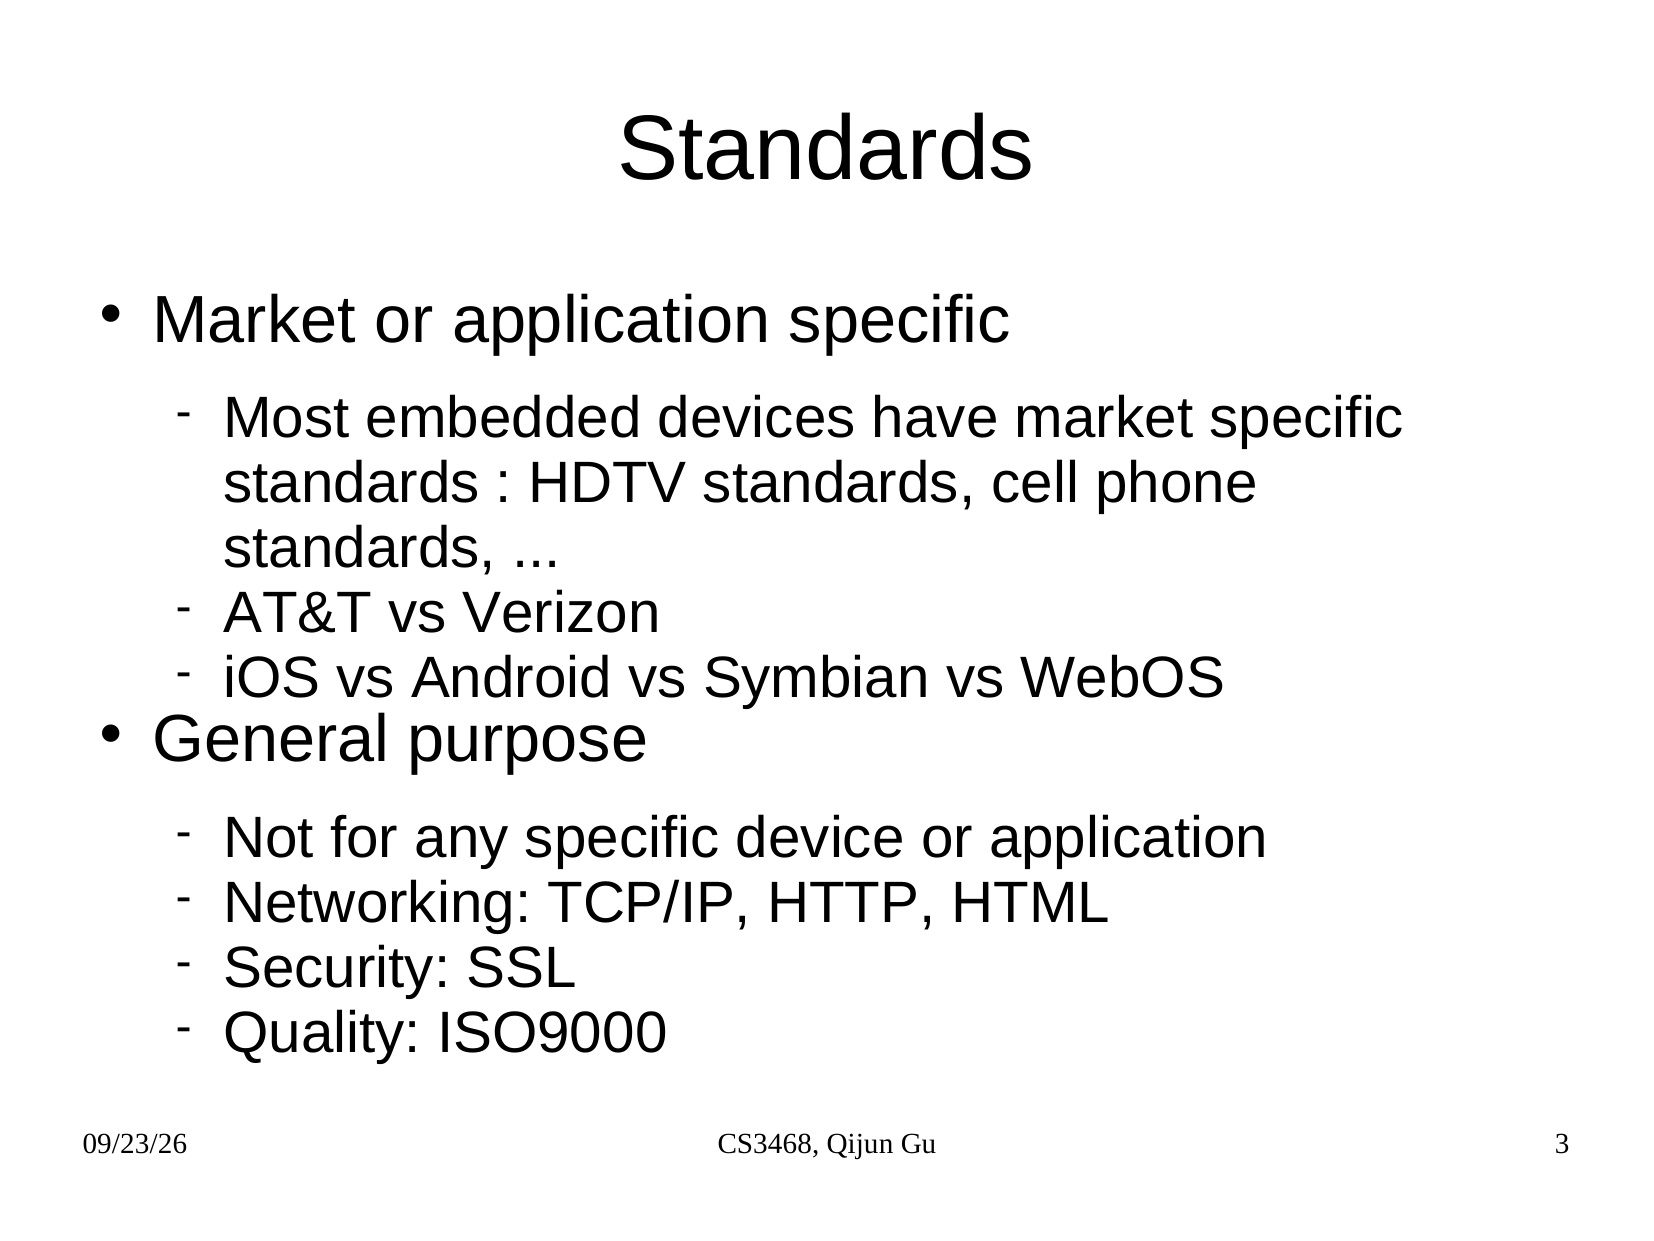

# Standards
Market or application specific
Most embedded devices have market specific standards : HDTV standards, cell phone standards, ...
AT&T vs Verizon
iOS vs Android vs Symbian vs WebOS
General purpose
Not for any specific device or application
Networking: TCP/IP, HTTP, HTML
Security: SSL
Quality: ISO9000
CS3468, Qijun Gu
3